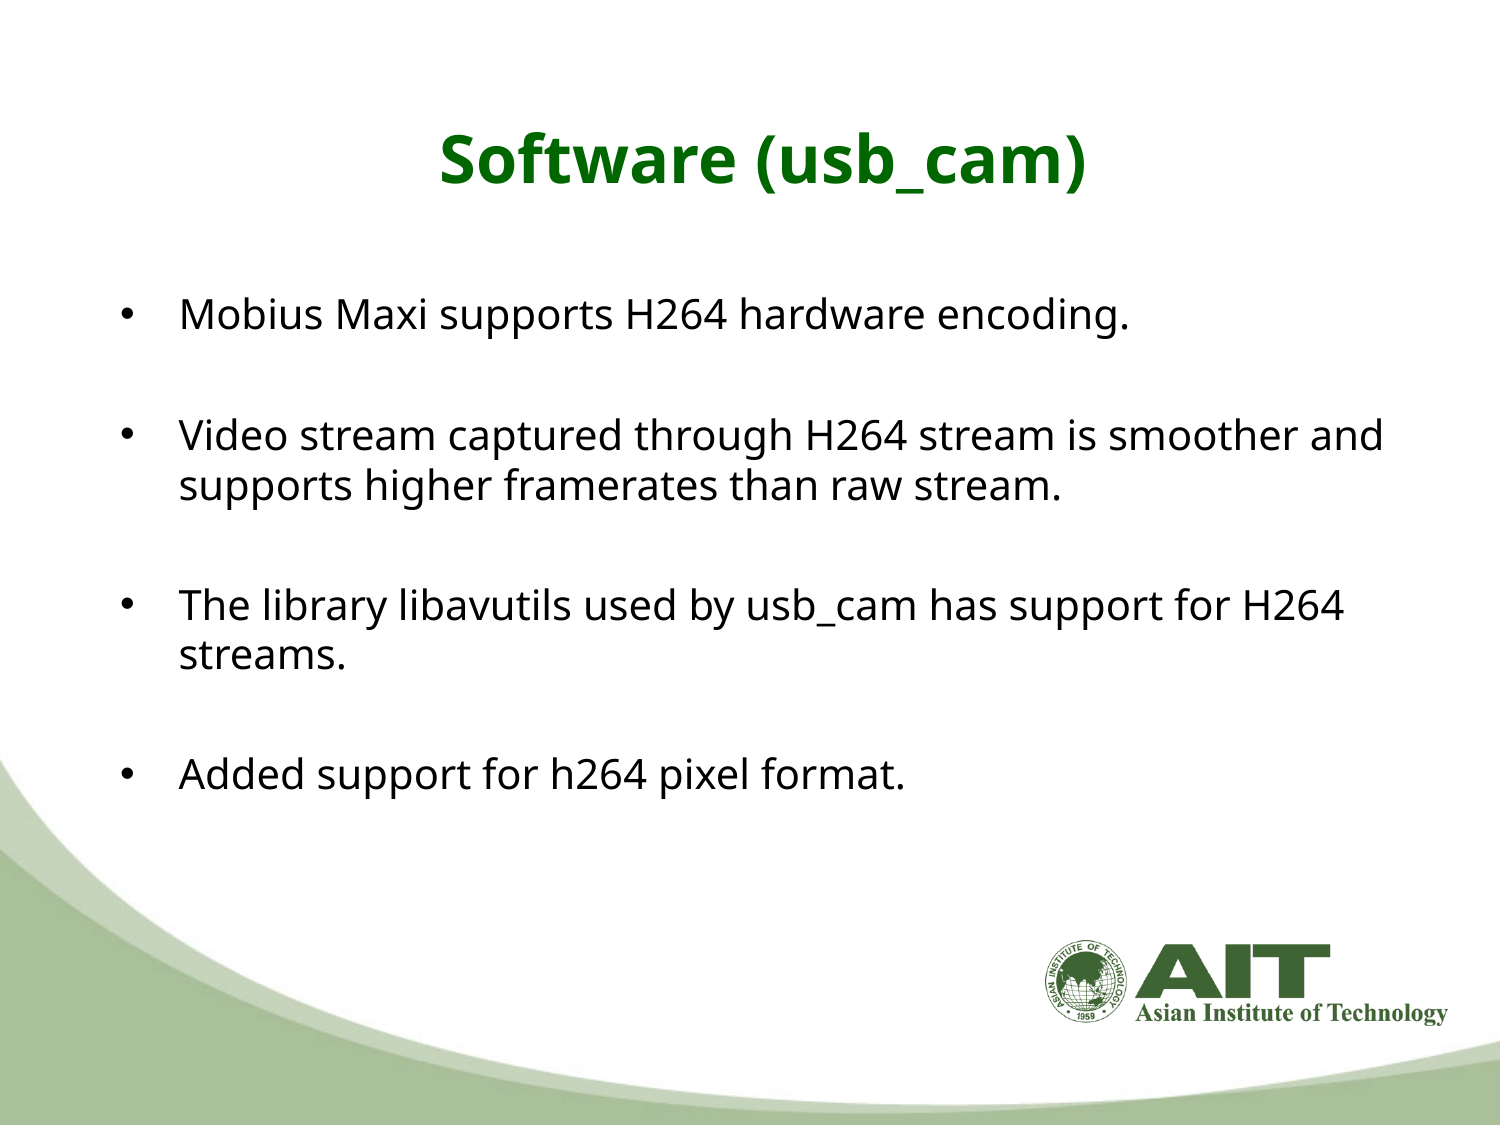

# Software (usb_cam)
Mobius Maxi supports H264 hardware encoding.
Video stream captured through H264 stream is smoother and supports higher framerates than raw stream.
The library libavutils used by usb_cam has support for H264 streams.
Added support for h264 pixel format.